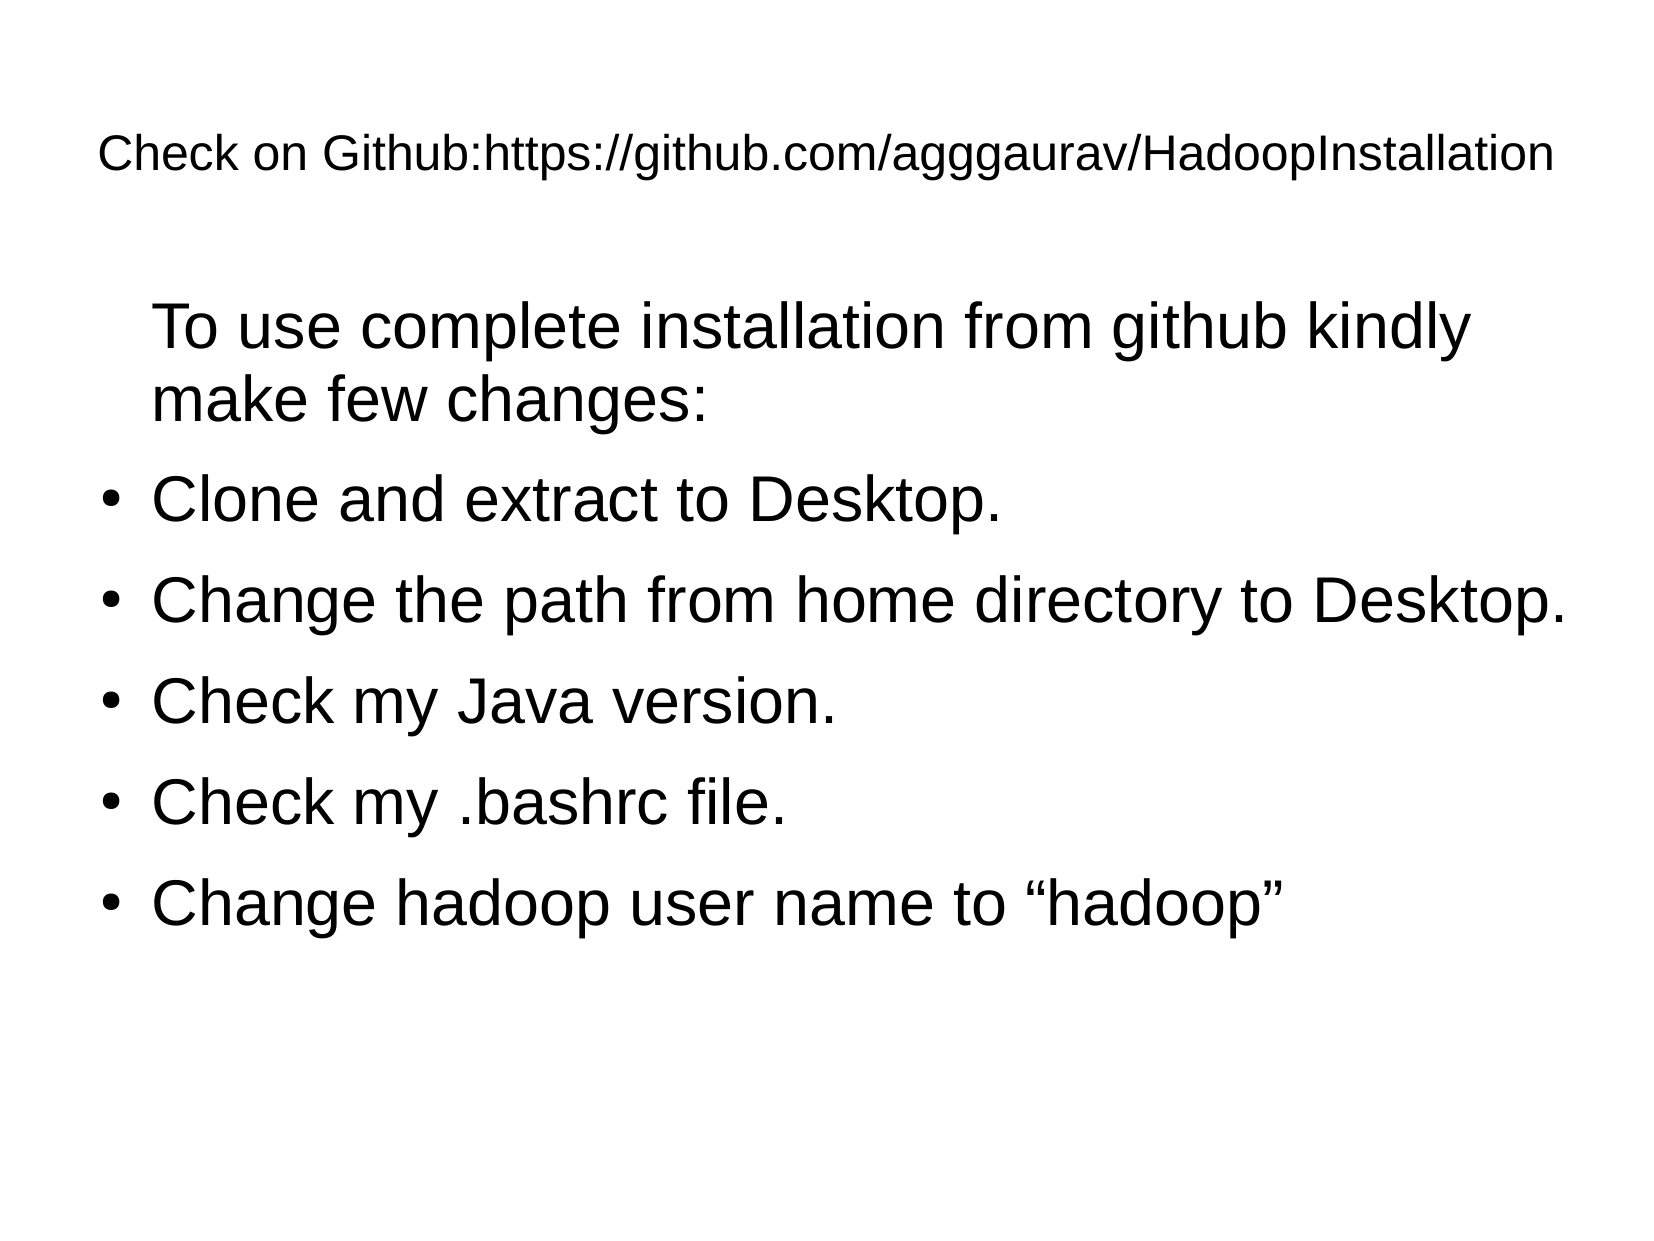

# Check on Github:https://github.com/agggaurav/HadoopInstallation
To use complete installation from github kindly make few changes:
Clone and extract to Desktop.
Change the path from home directory to Desktop.
Check my Java version.
Check my .bashrc file.
Change hadoop user name to “hadoop”